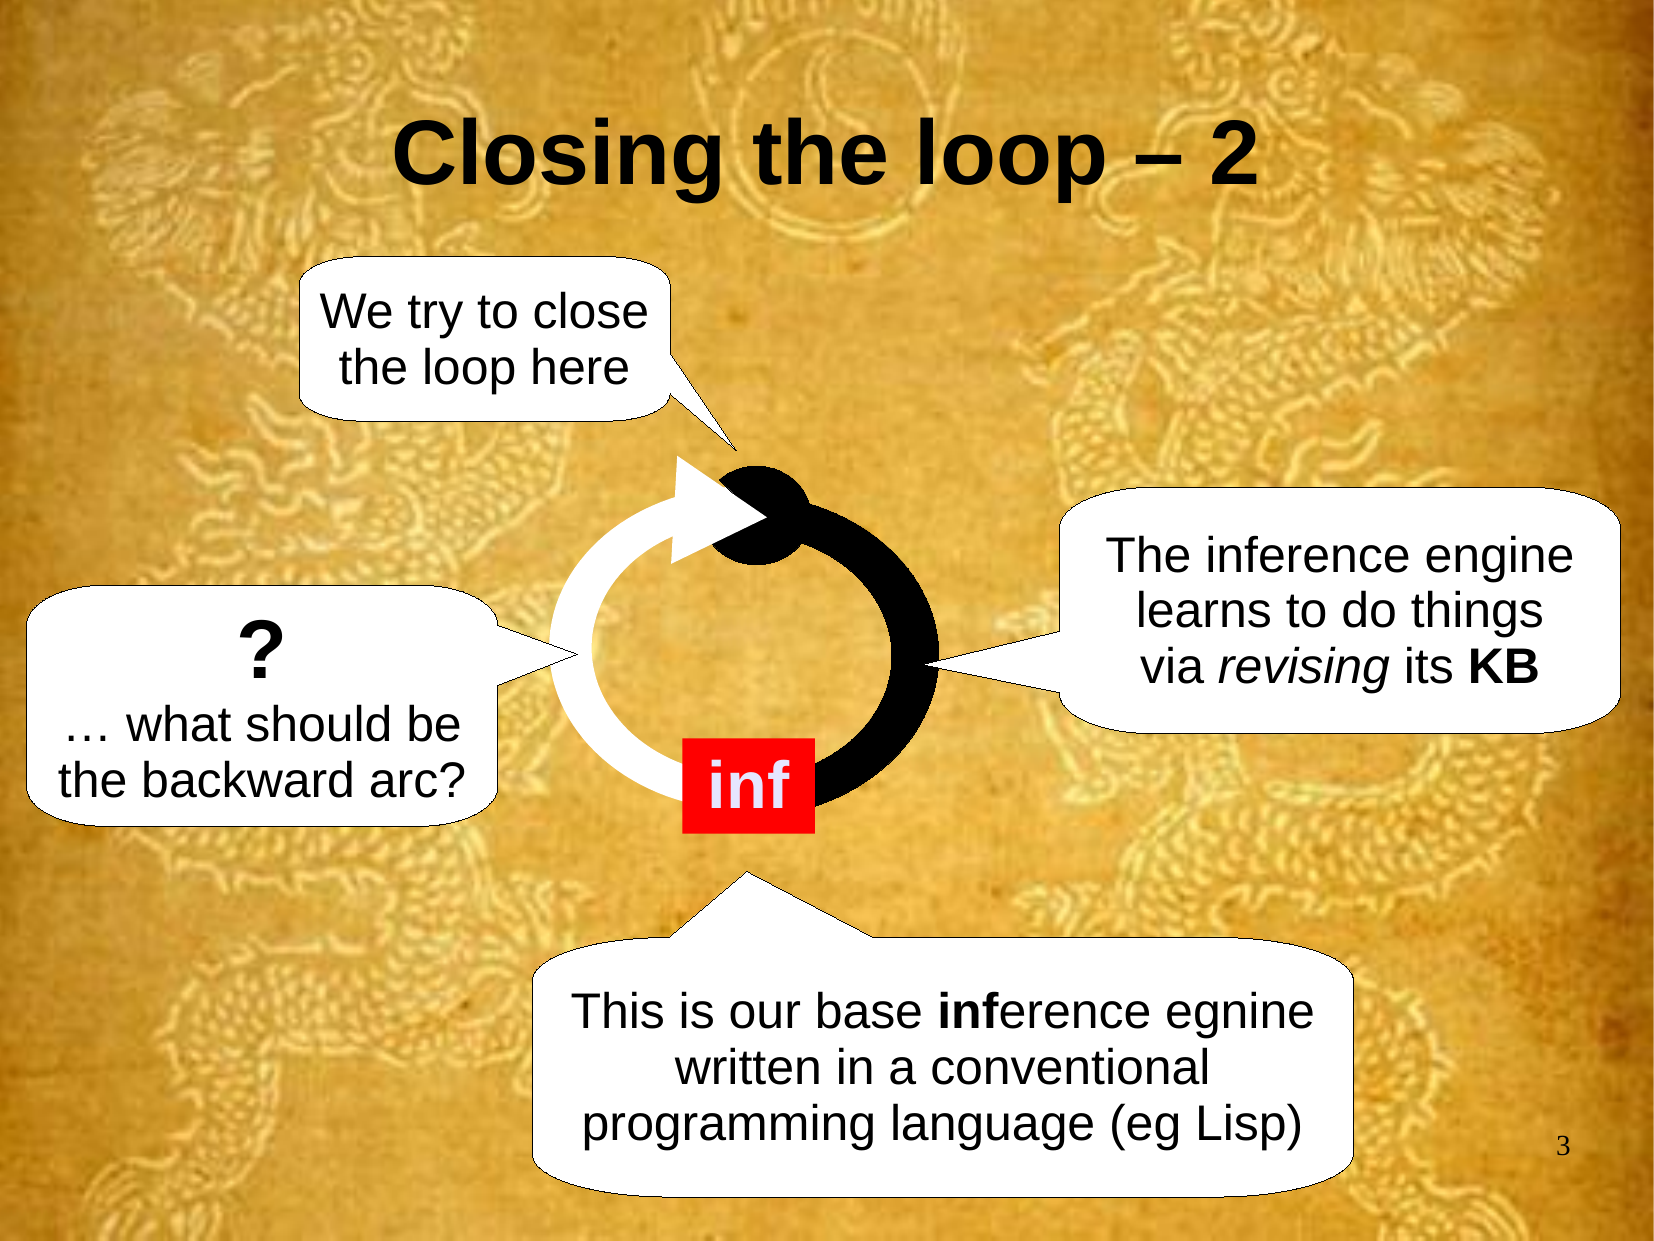

# Closing the loop – 2
We try to close
the loop here
The inference engine
learns to do things
via revising its KB
?
… what should be
the backward arc?
inf
This is our base inference egnine
written in a conventional
programming language (eg Lisp)
3